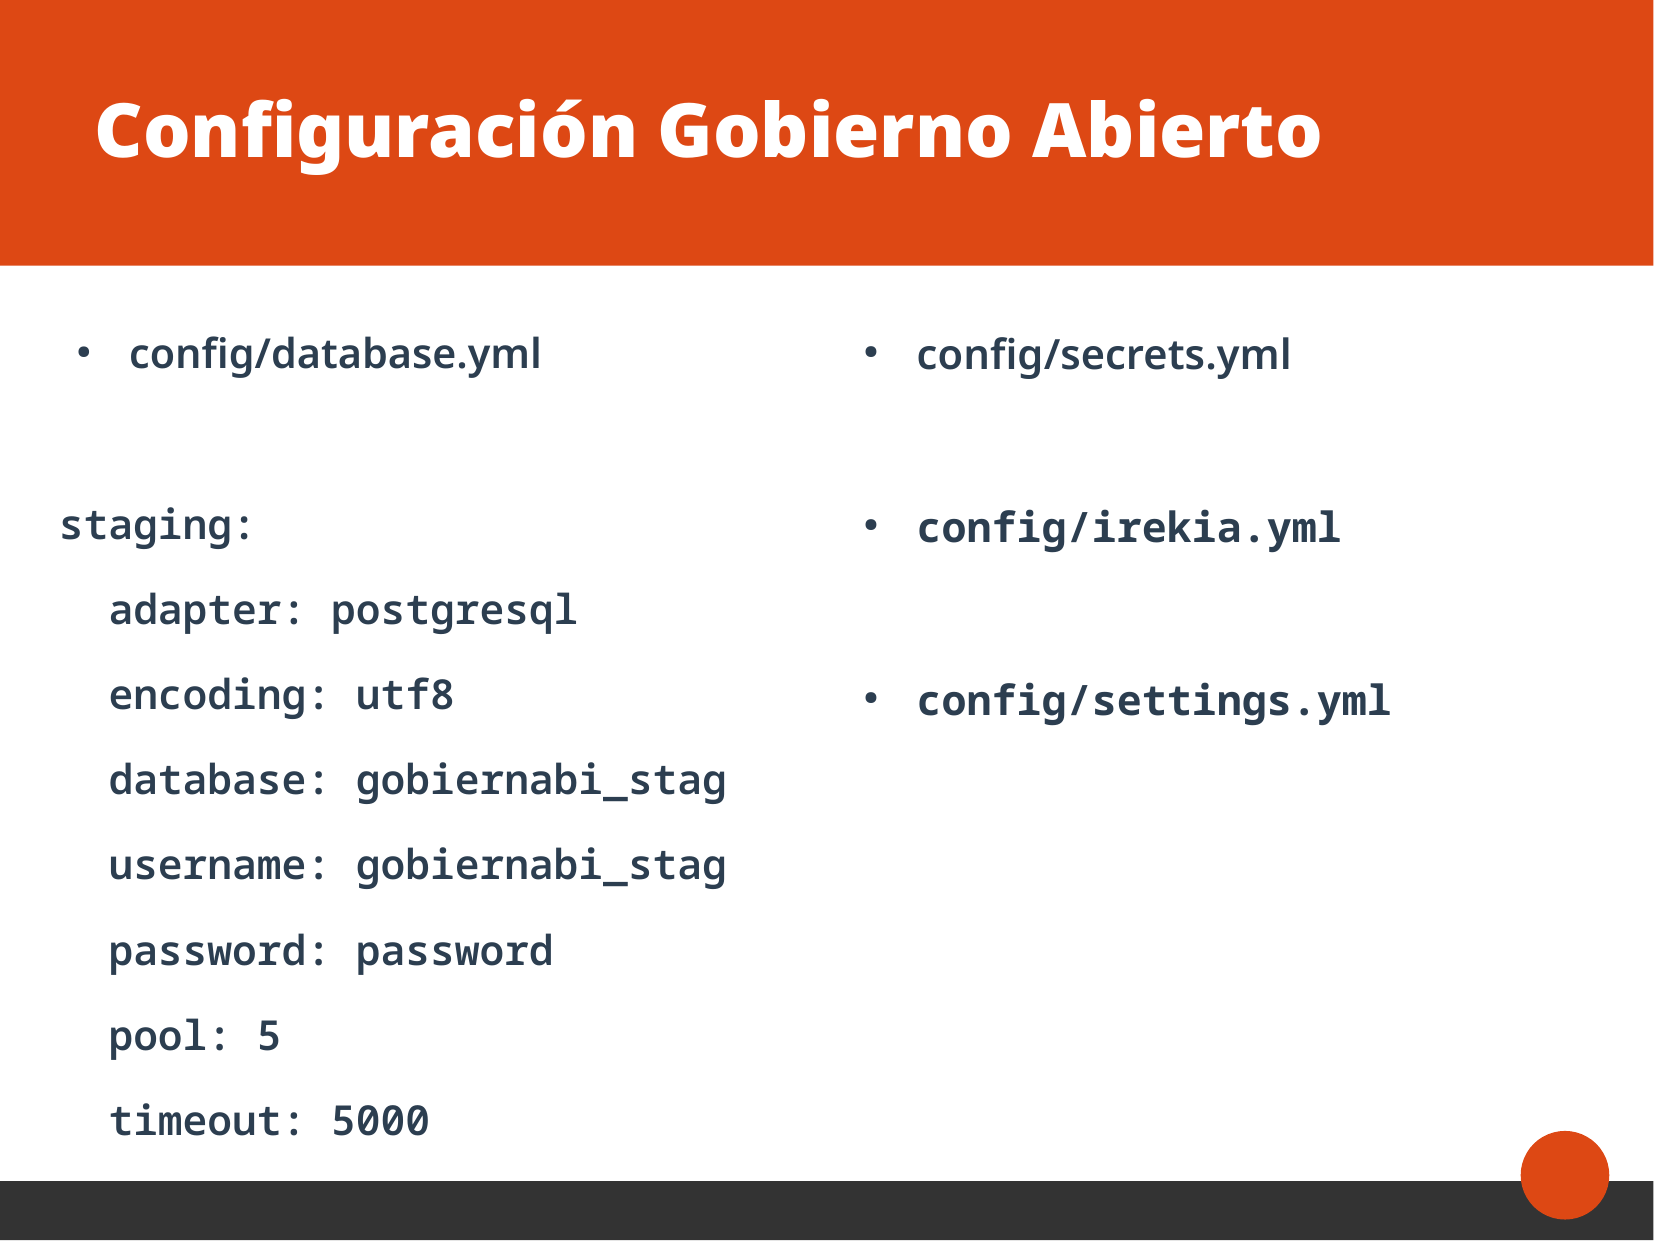

Configuración Gobierno Abierto
# config/database.yml
staging:
 adapter: postgresql
 encoding: utf8
 database: gobiernabi_stag
 username: gobiernabi_stag
 password: password
 pool: 5
 timeout: 5000
config/secrets.yml
config/irekia.yml
config/settings.yml